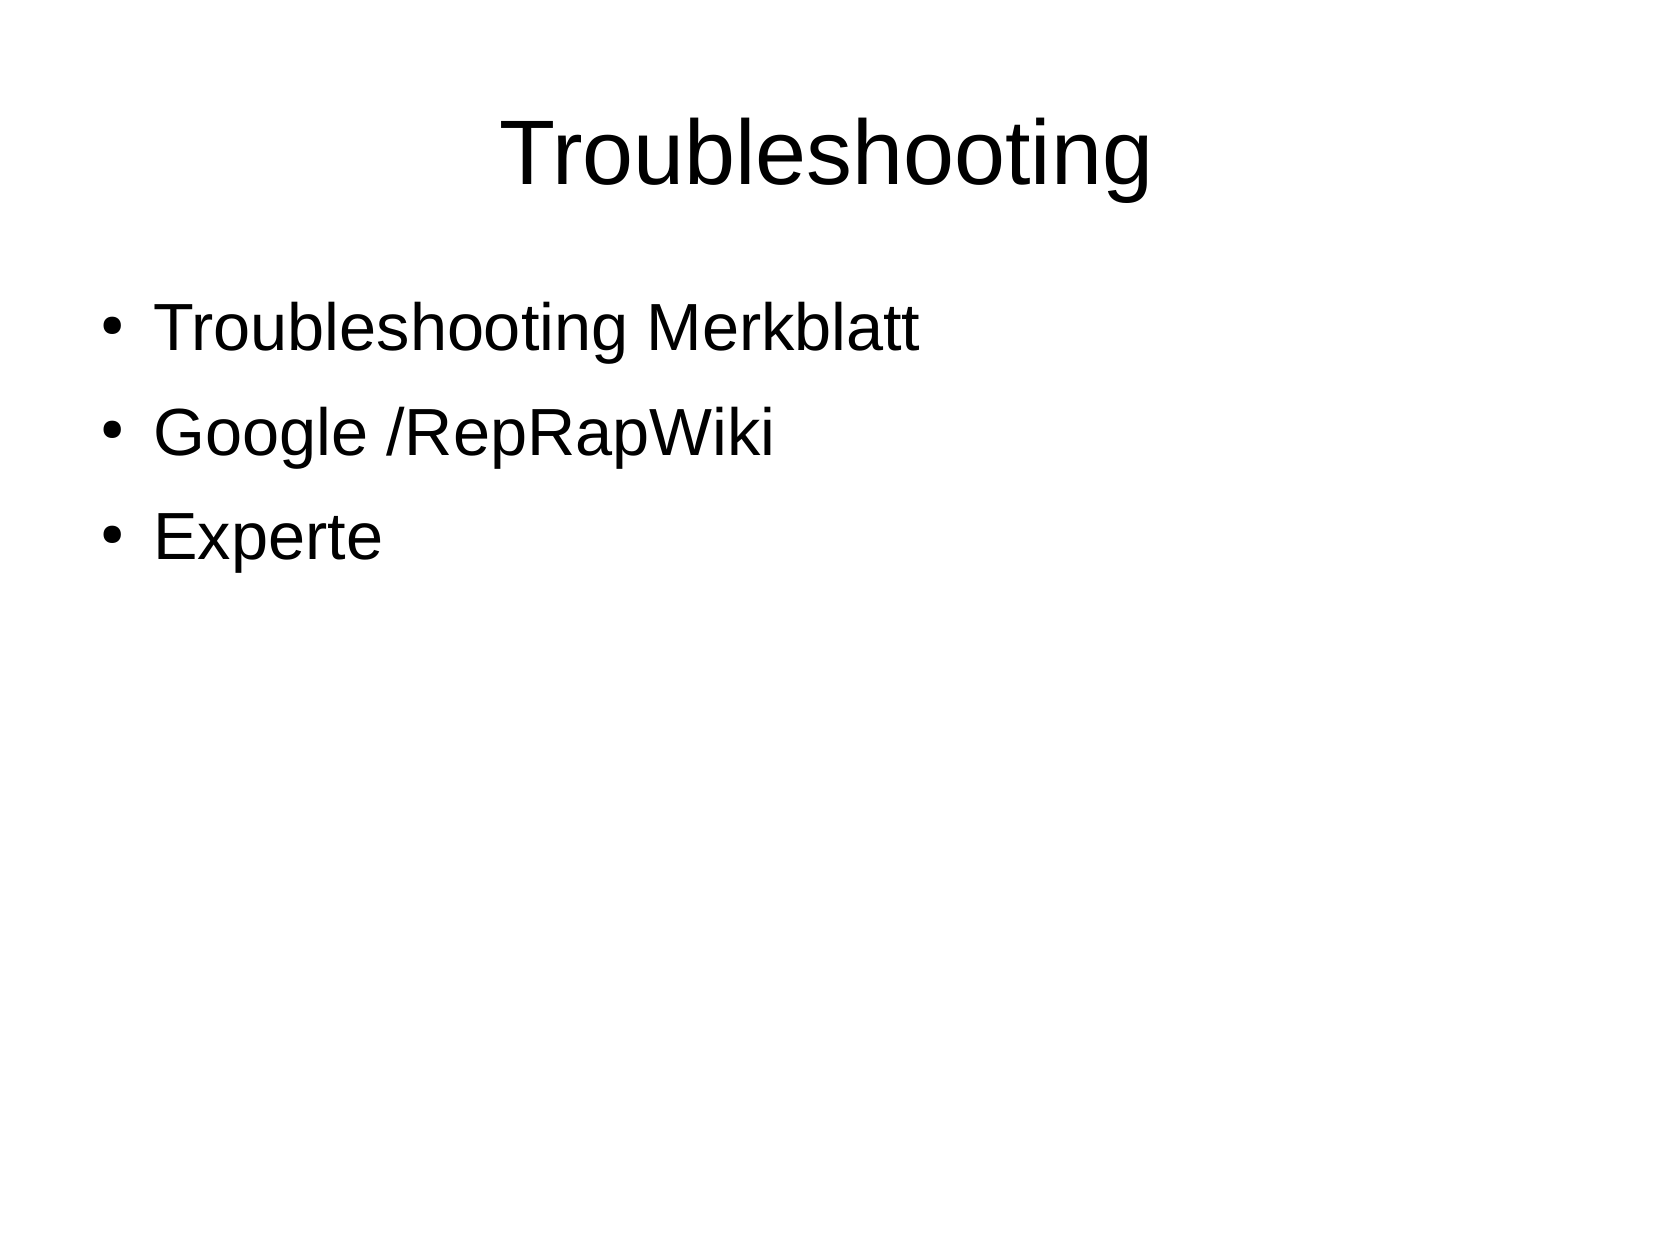

# Troubleshooting
Troubleshooting Merkblatt
Google /RepRapWiki
Experte